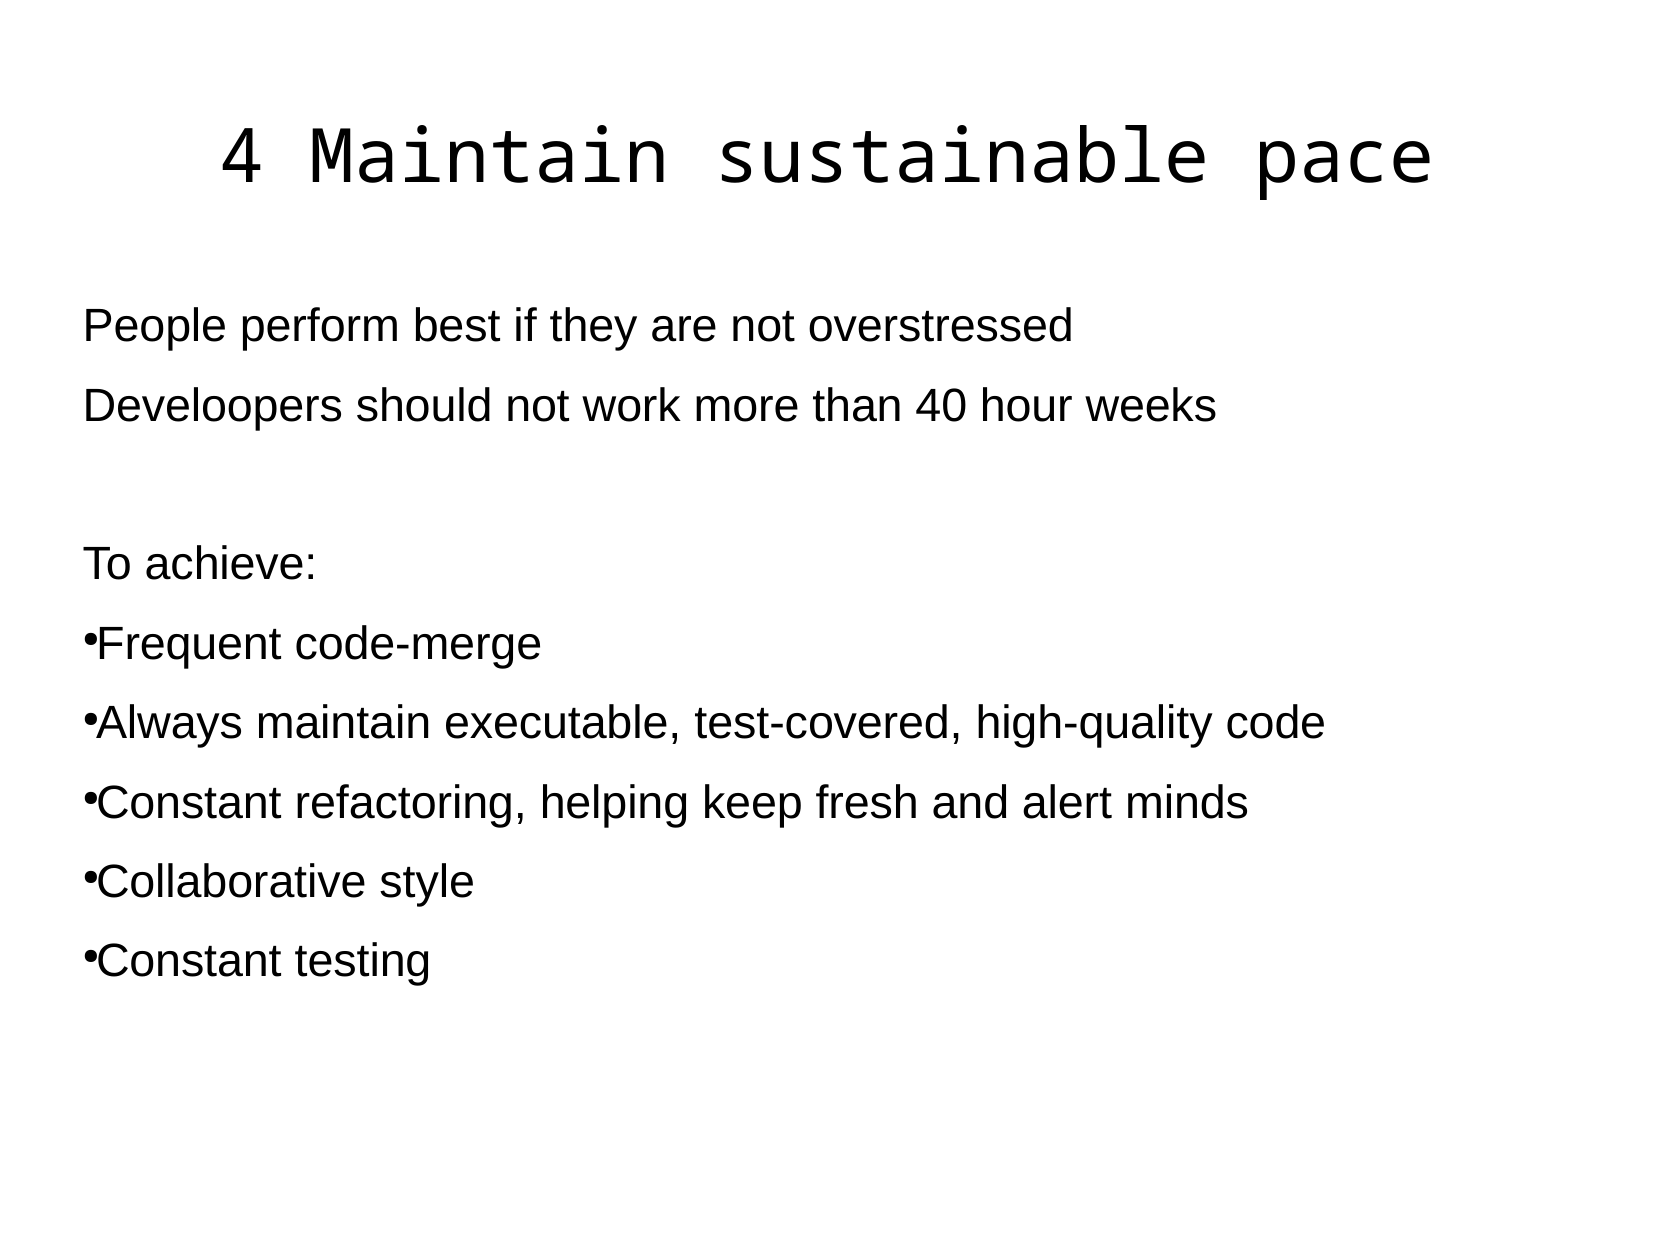

# 4 Maintain sustainable pace
People perform best if they are not overstressed
Develoopers should not work more than 40 hour weeks
To achieve:
Frequent code-merge
Always maintain executable, test-covered, high-quality code
Constant refactoring, helping keep fresh and alert minds
Collaborative style
Constant testing